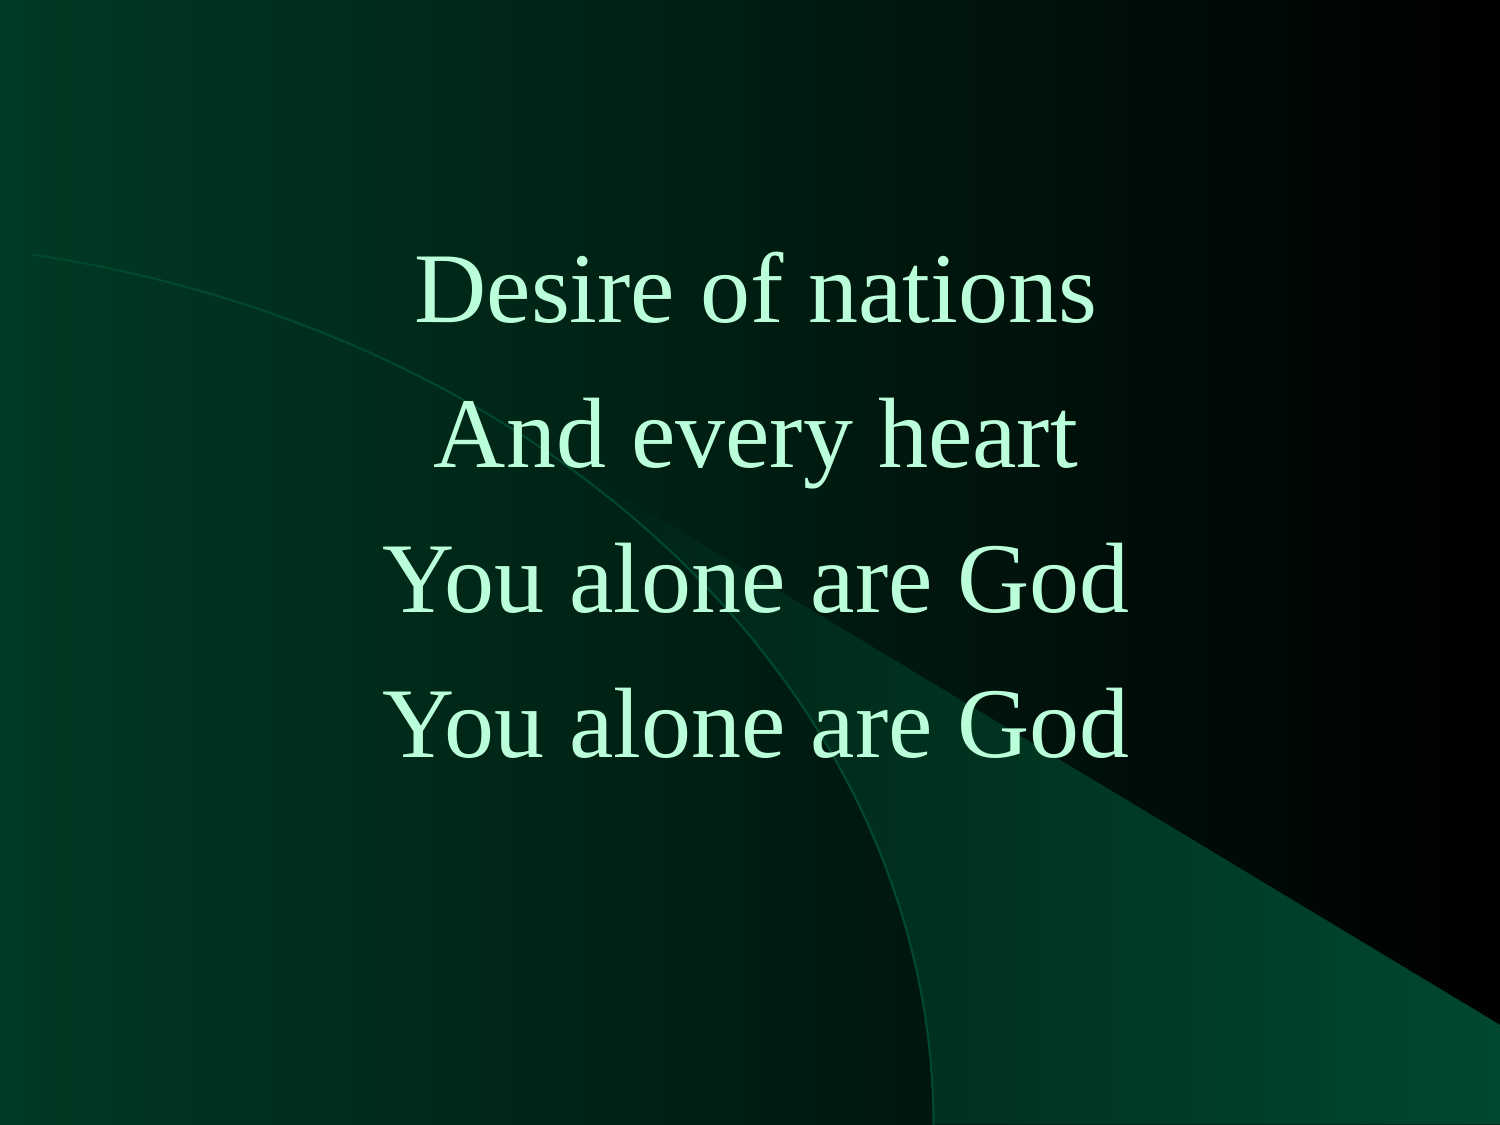

# Desire of nations
And every heart
You alone are God
You alone are God